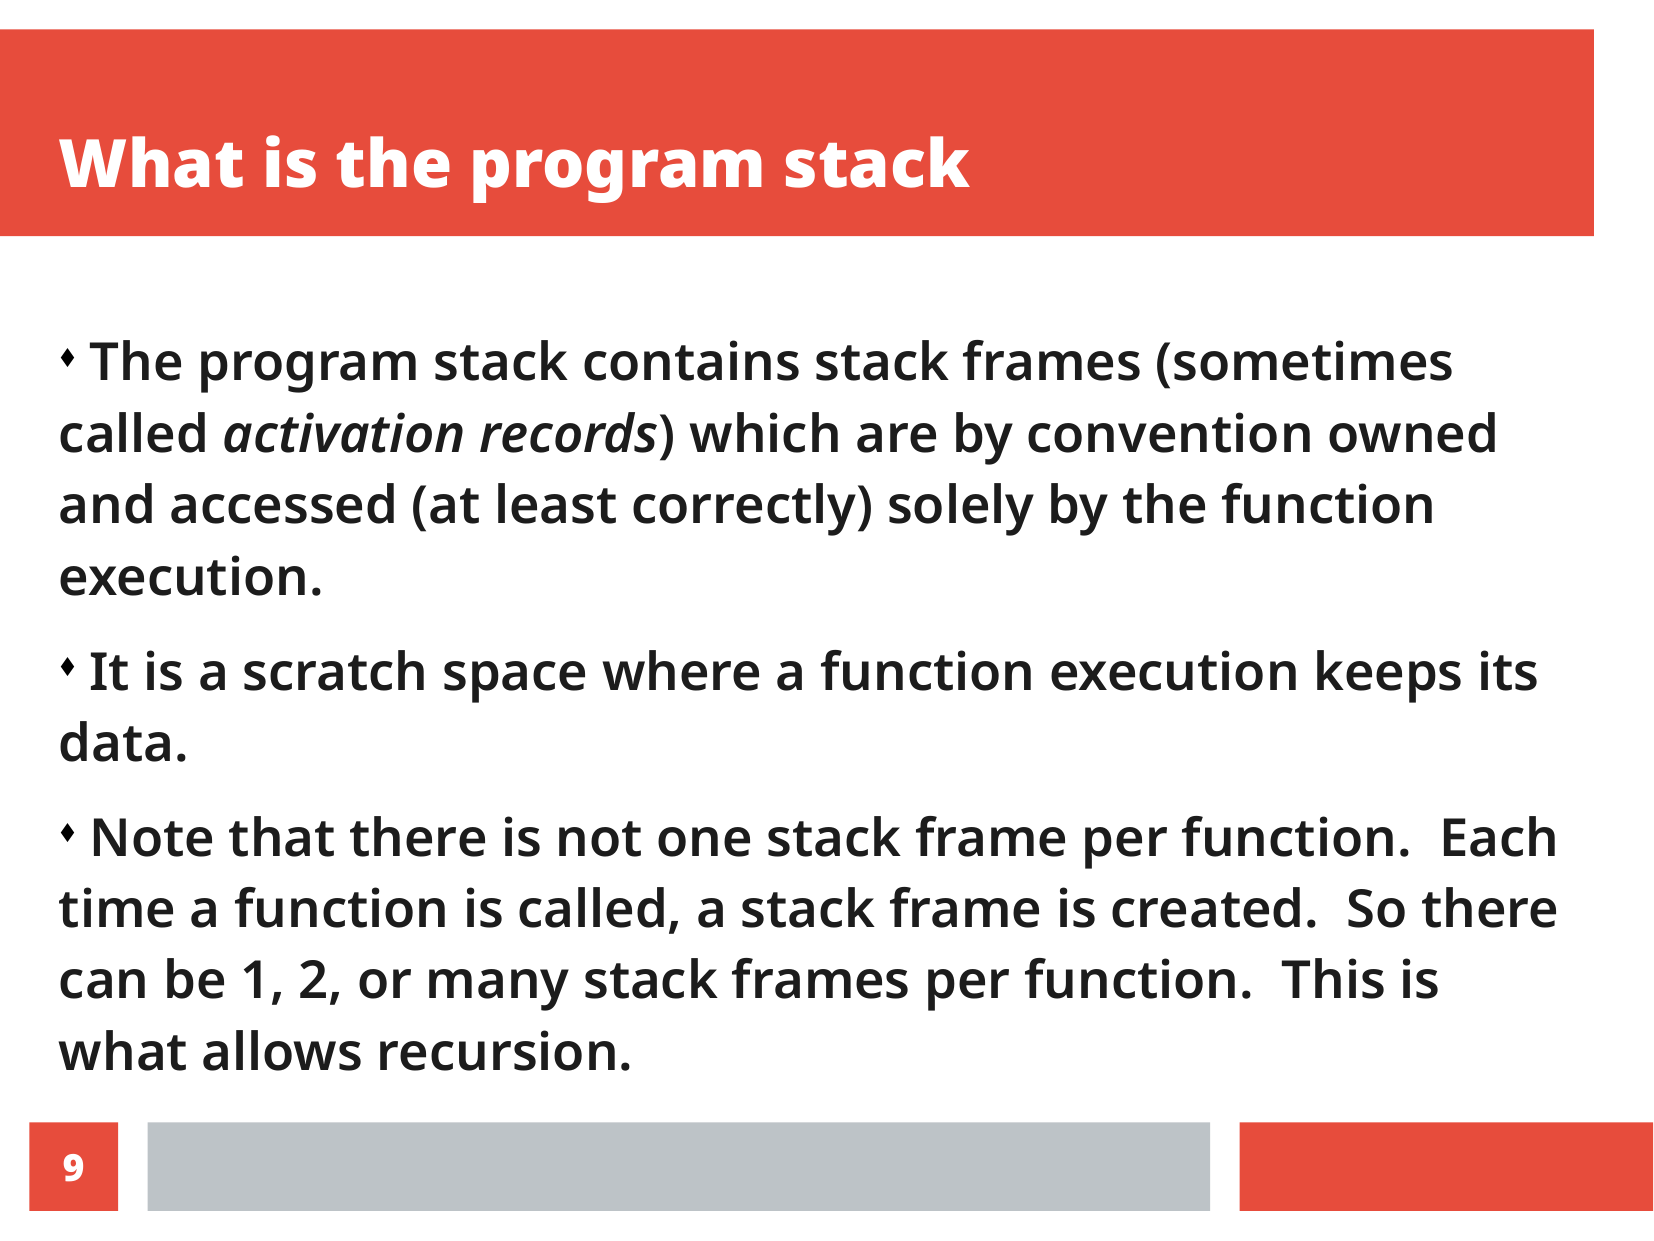

# What is the program stack
 The program stack contains stack frames (sometimes called activation records) which are by convention owned and accessed (at least correctly) solely by the function execution.
 It is a scratch space where a function execution keeps its data.
 Note that there is not one stack frame per function. Each time a function is called, a stack frame is created. So there can be 1, 2, or many stack frames per function. This is what allows recursion.
9